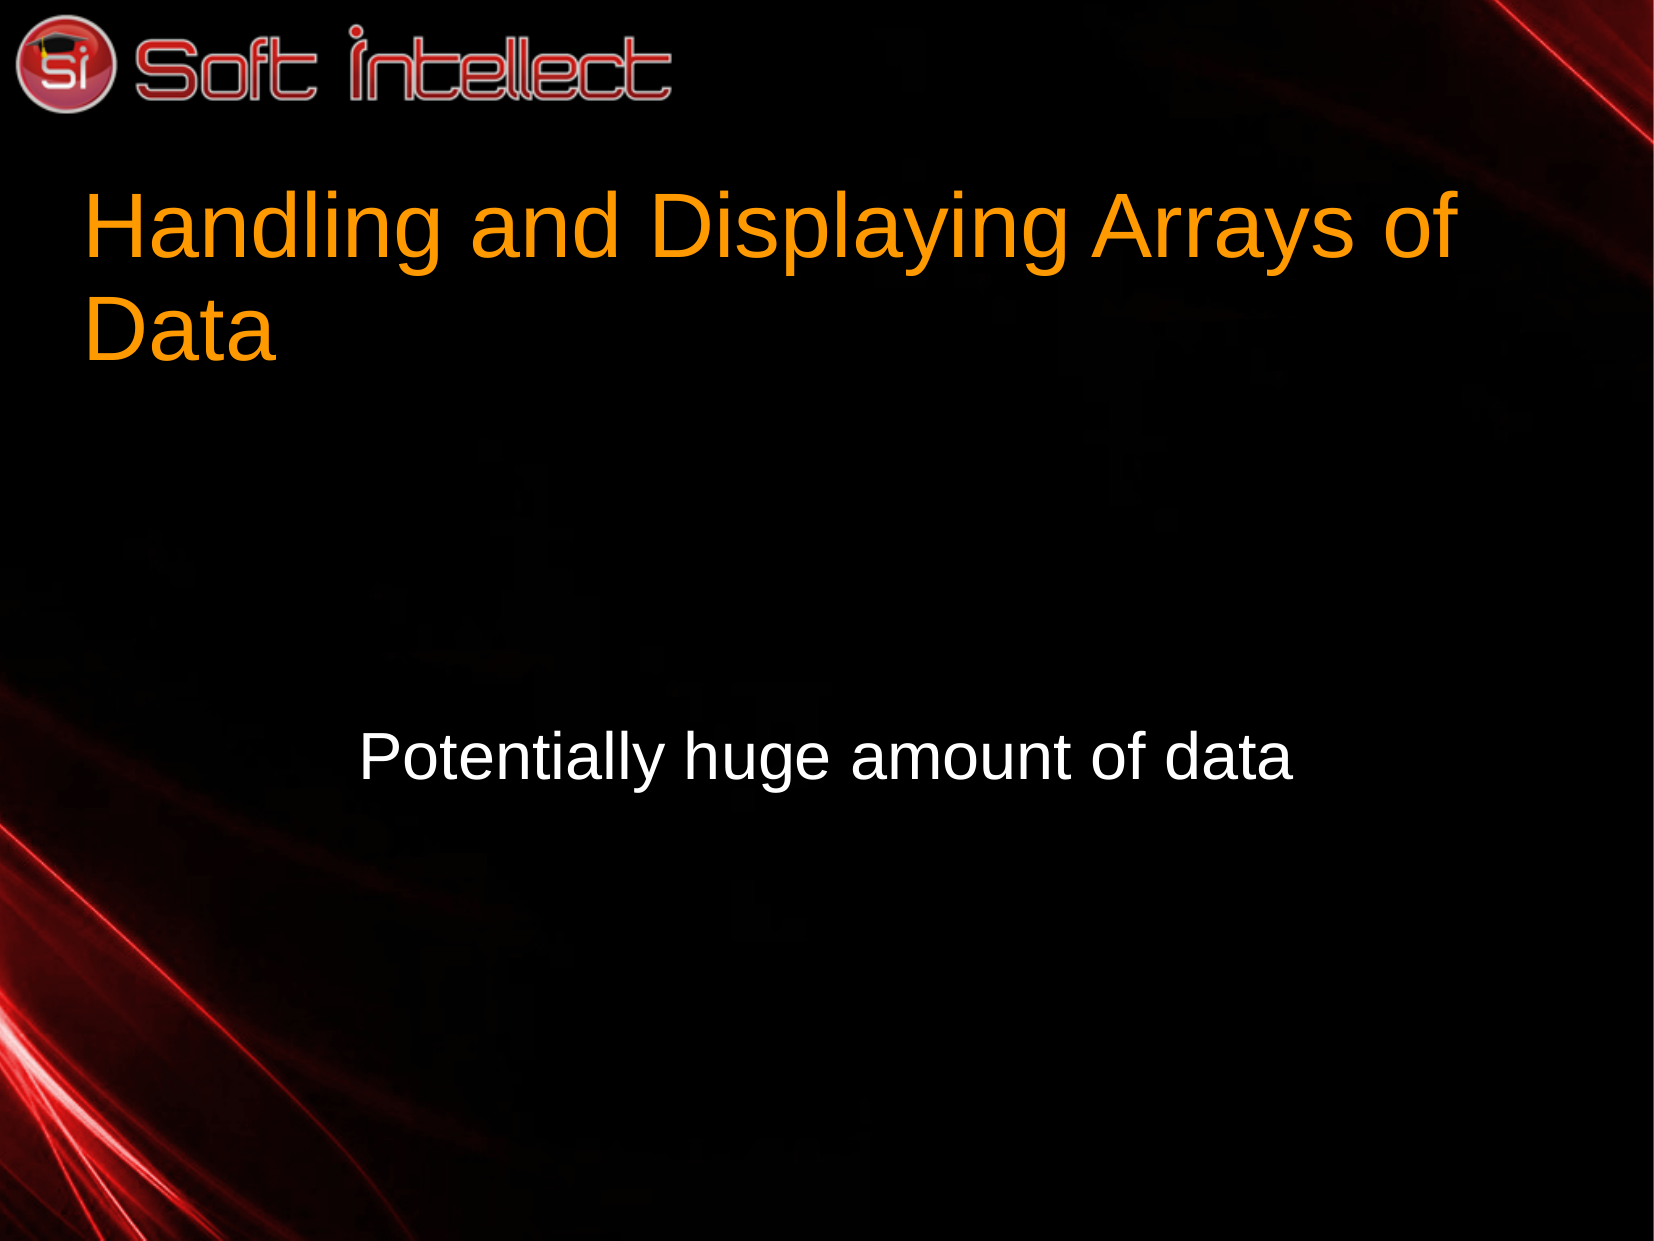

# Handling and Displaying Arrays of Data
Potentially huge amount of data